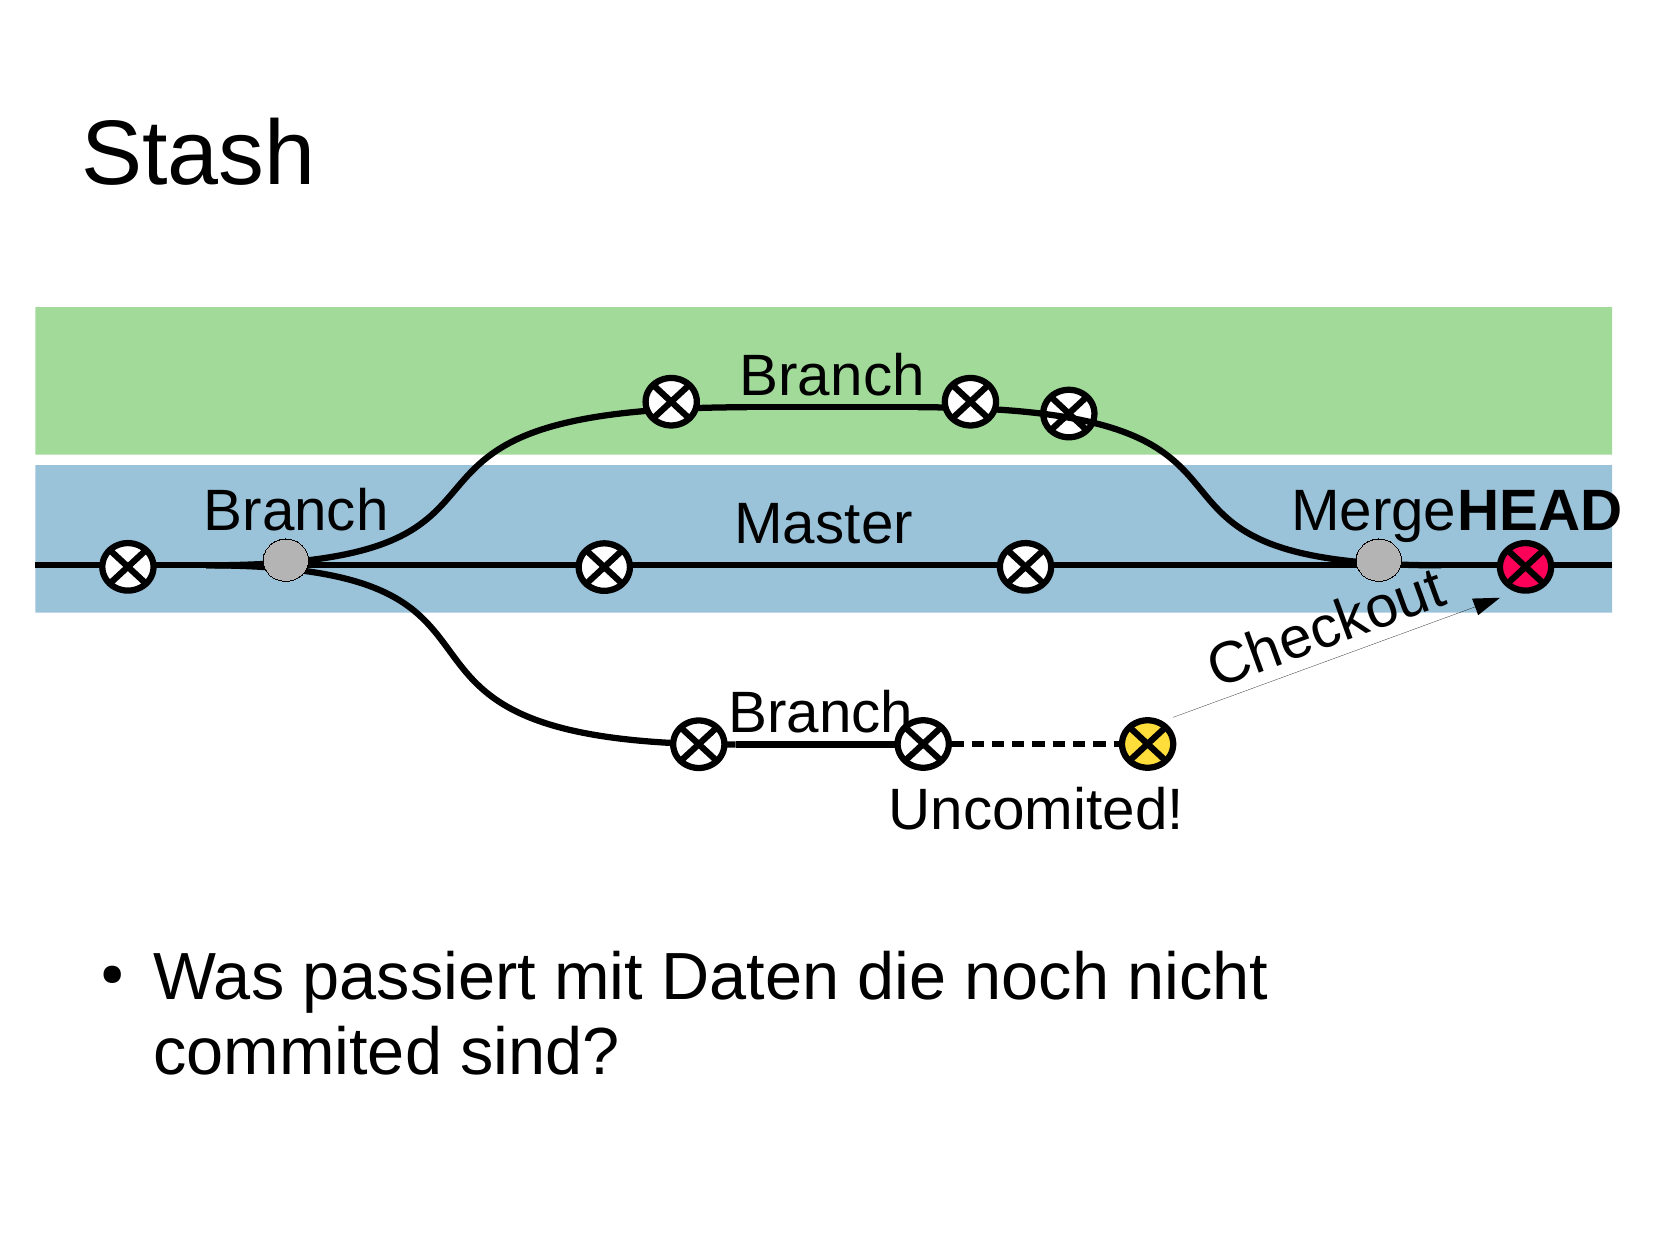

# Stash
Branch
Branch
Merge
HEAD
Checkout
Uncomited!
Branch
Was passiert mit Daten die noch nicht commited sind?